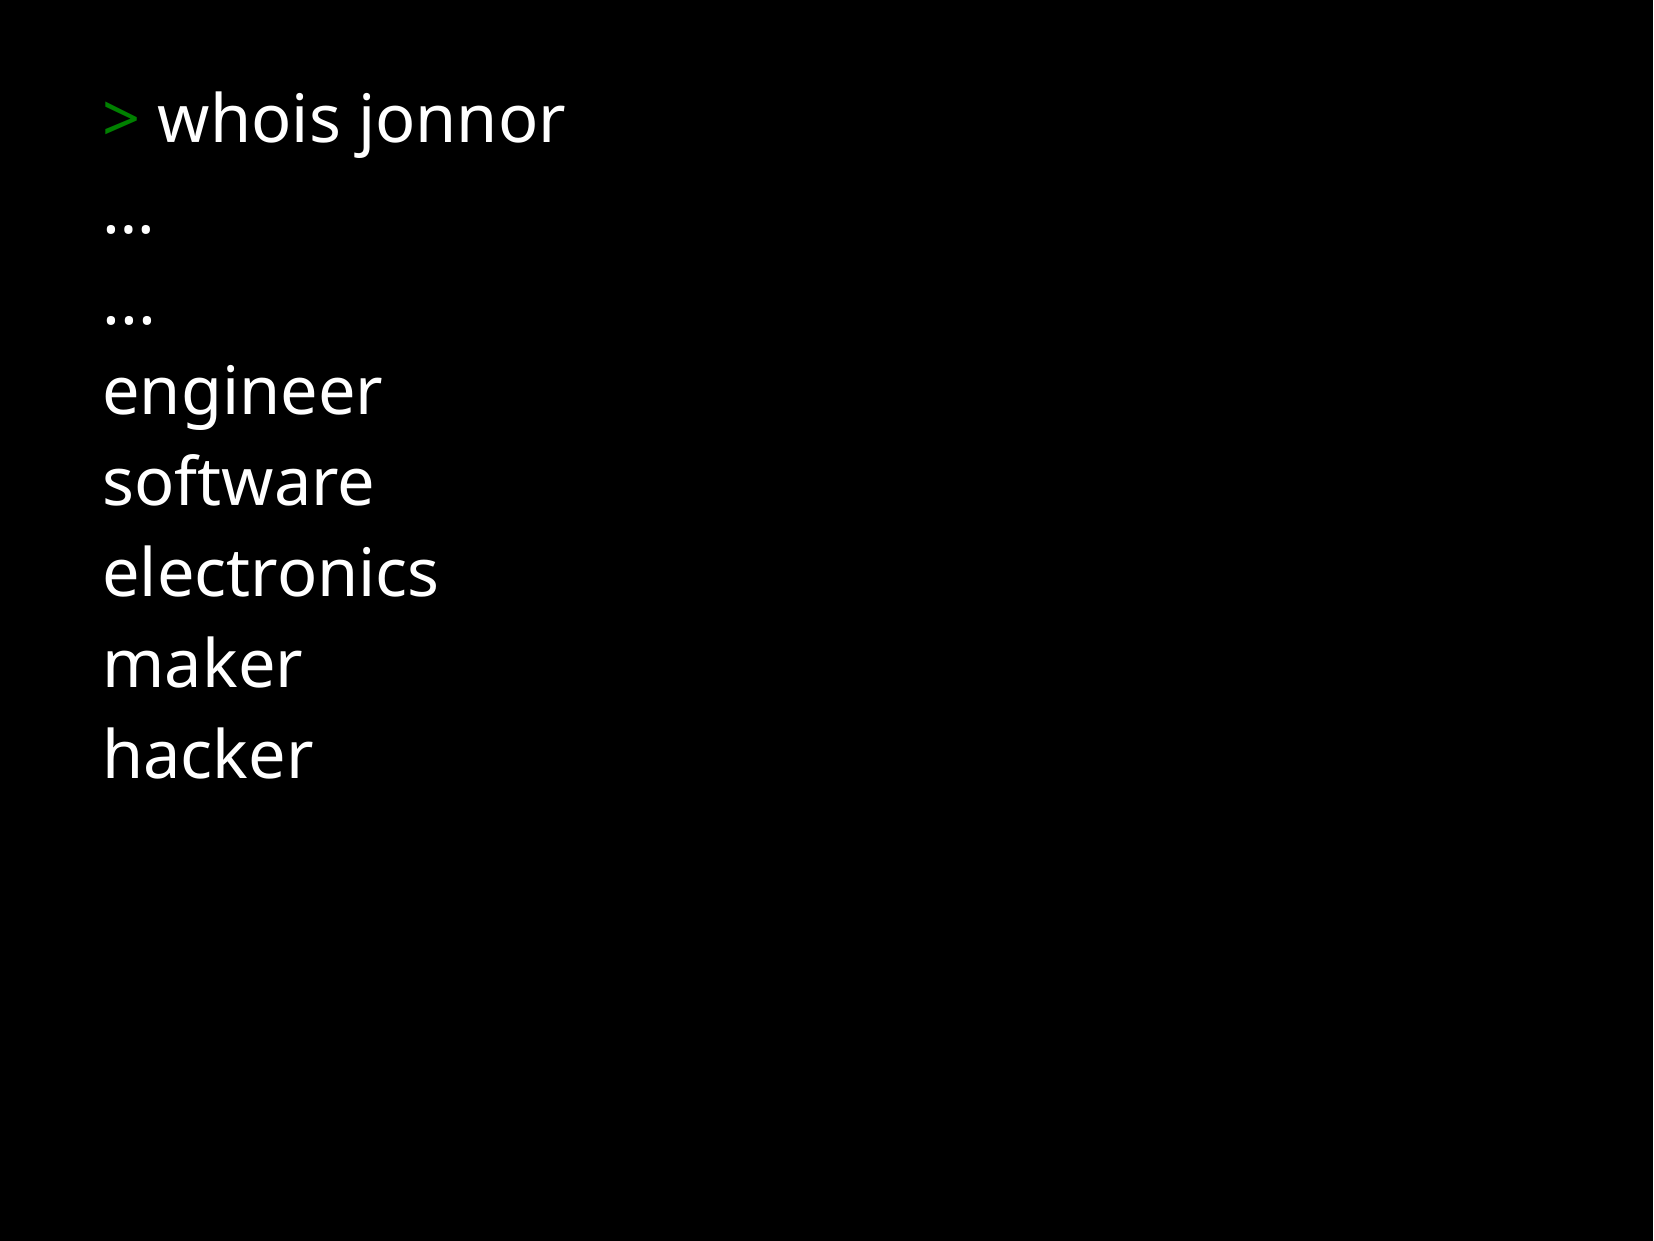

# > whois jonnor … ... engineer software electronics maker hacker